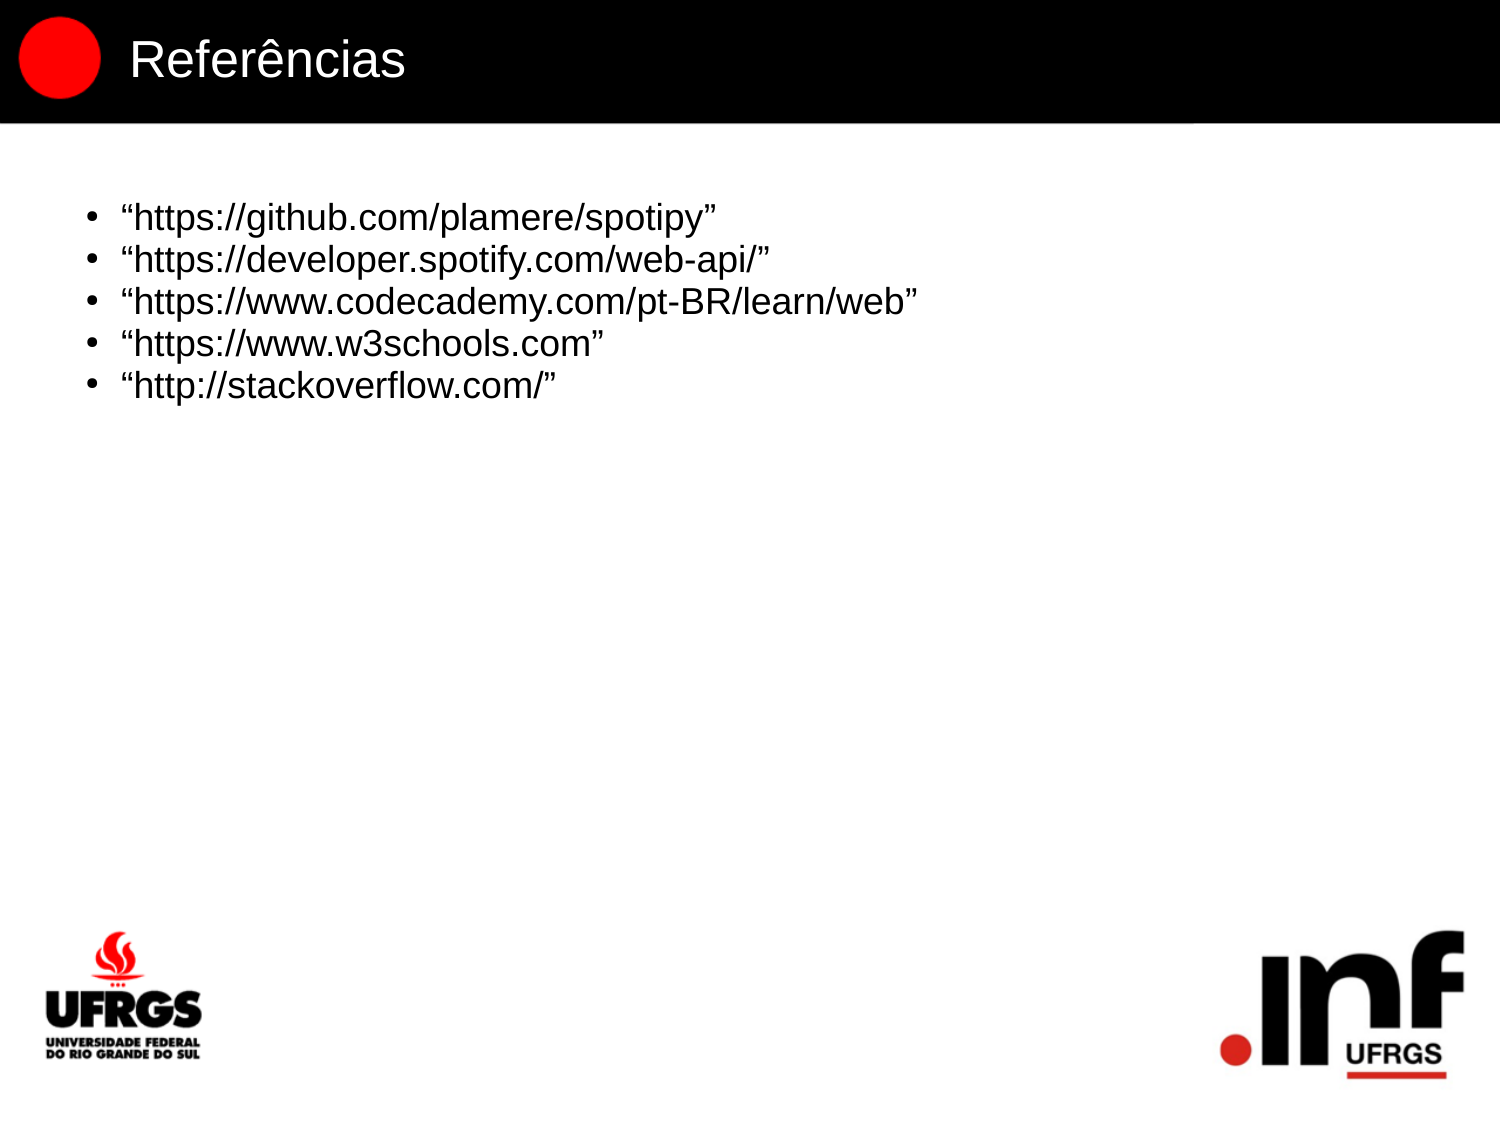

# Referências
“https://github.com/plamere/spotipy”
“https://developer.spotify.com/web-api/”
“https://www.codecademy.com/pt-BR/learn/web”
“https://www.w3schools.com”
“http://stackoverflow.com/”